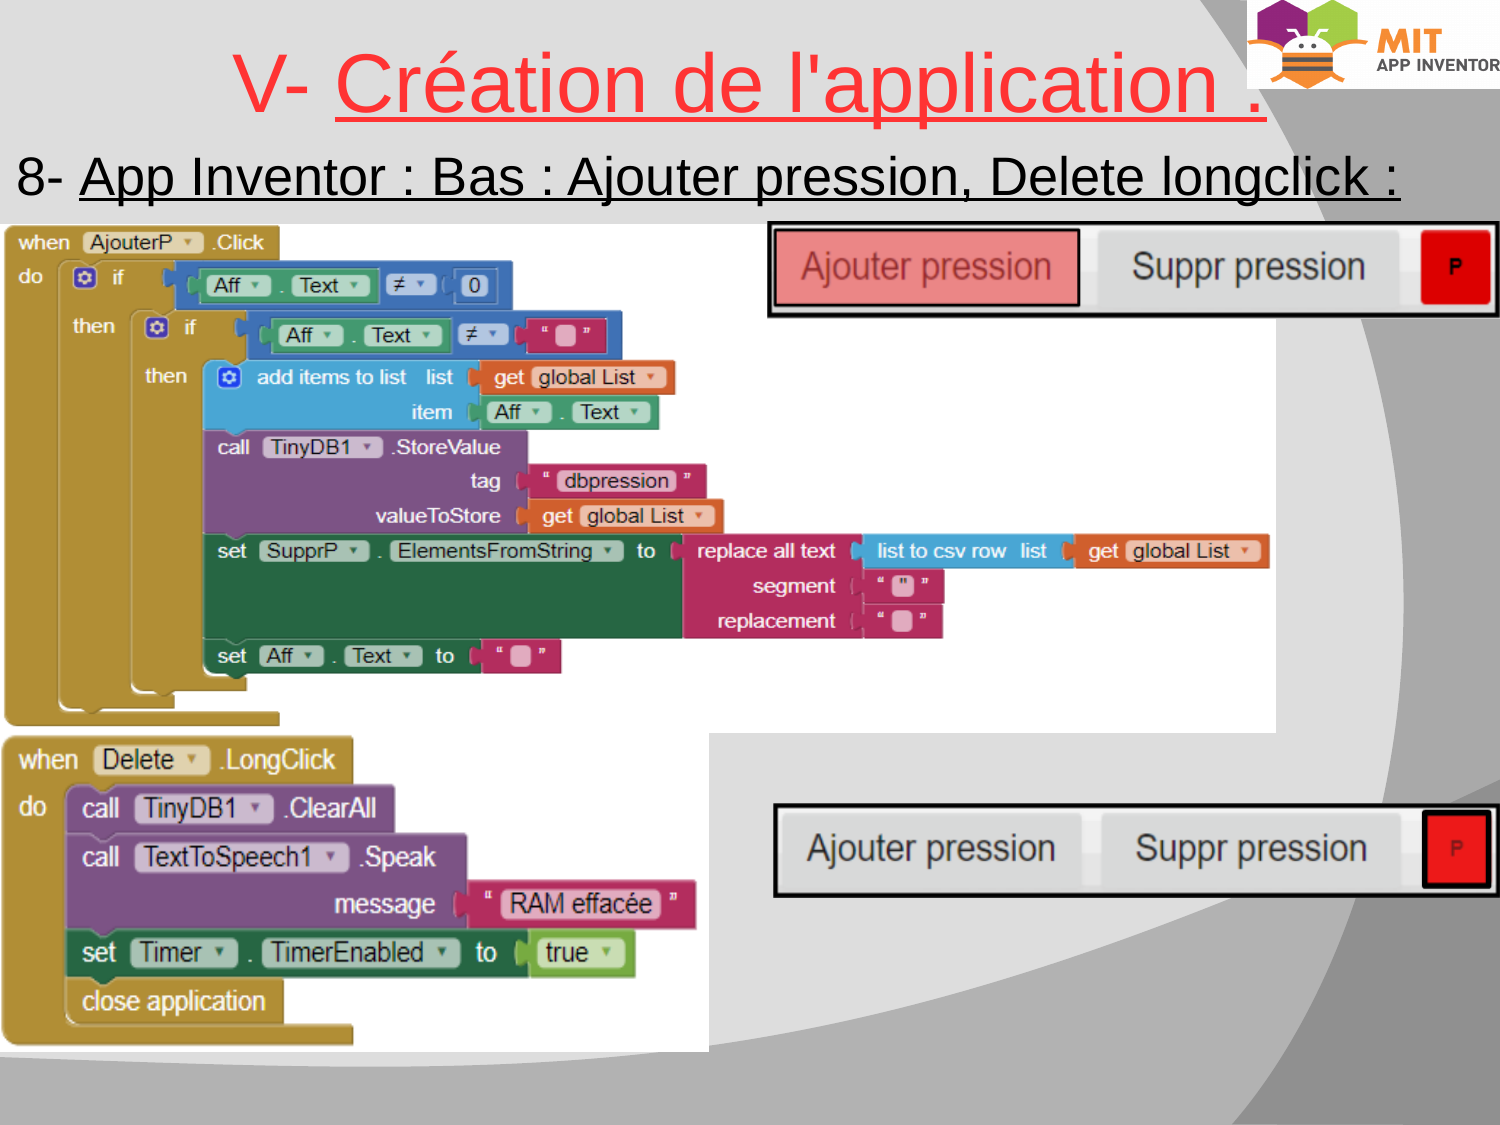

V- Création de l'application :
8- App Inventor : Bas : Ajouter pression, Delete longclick :